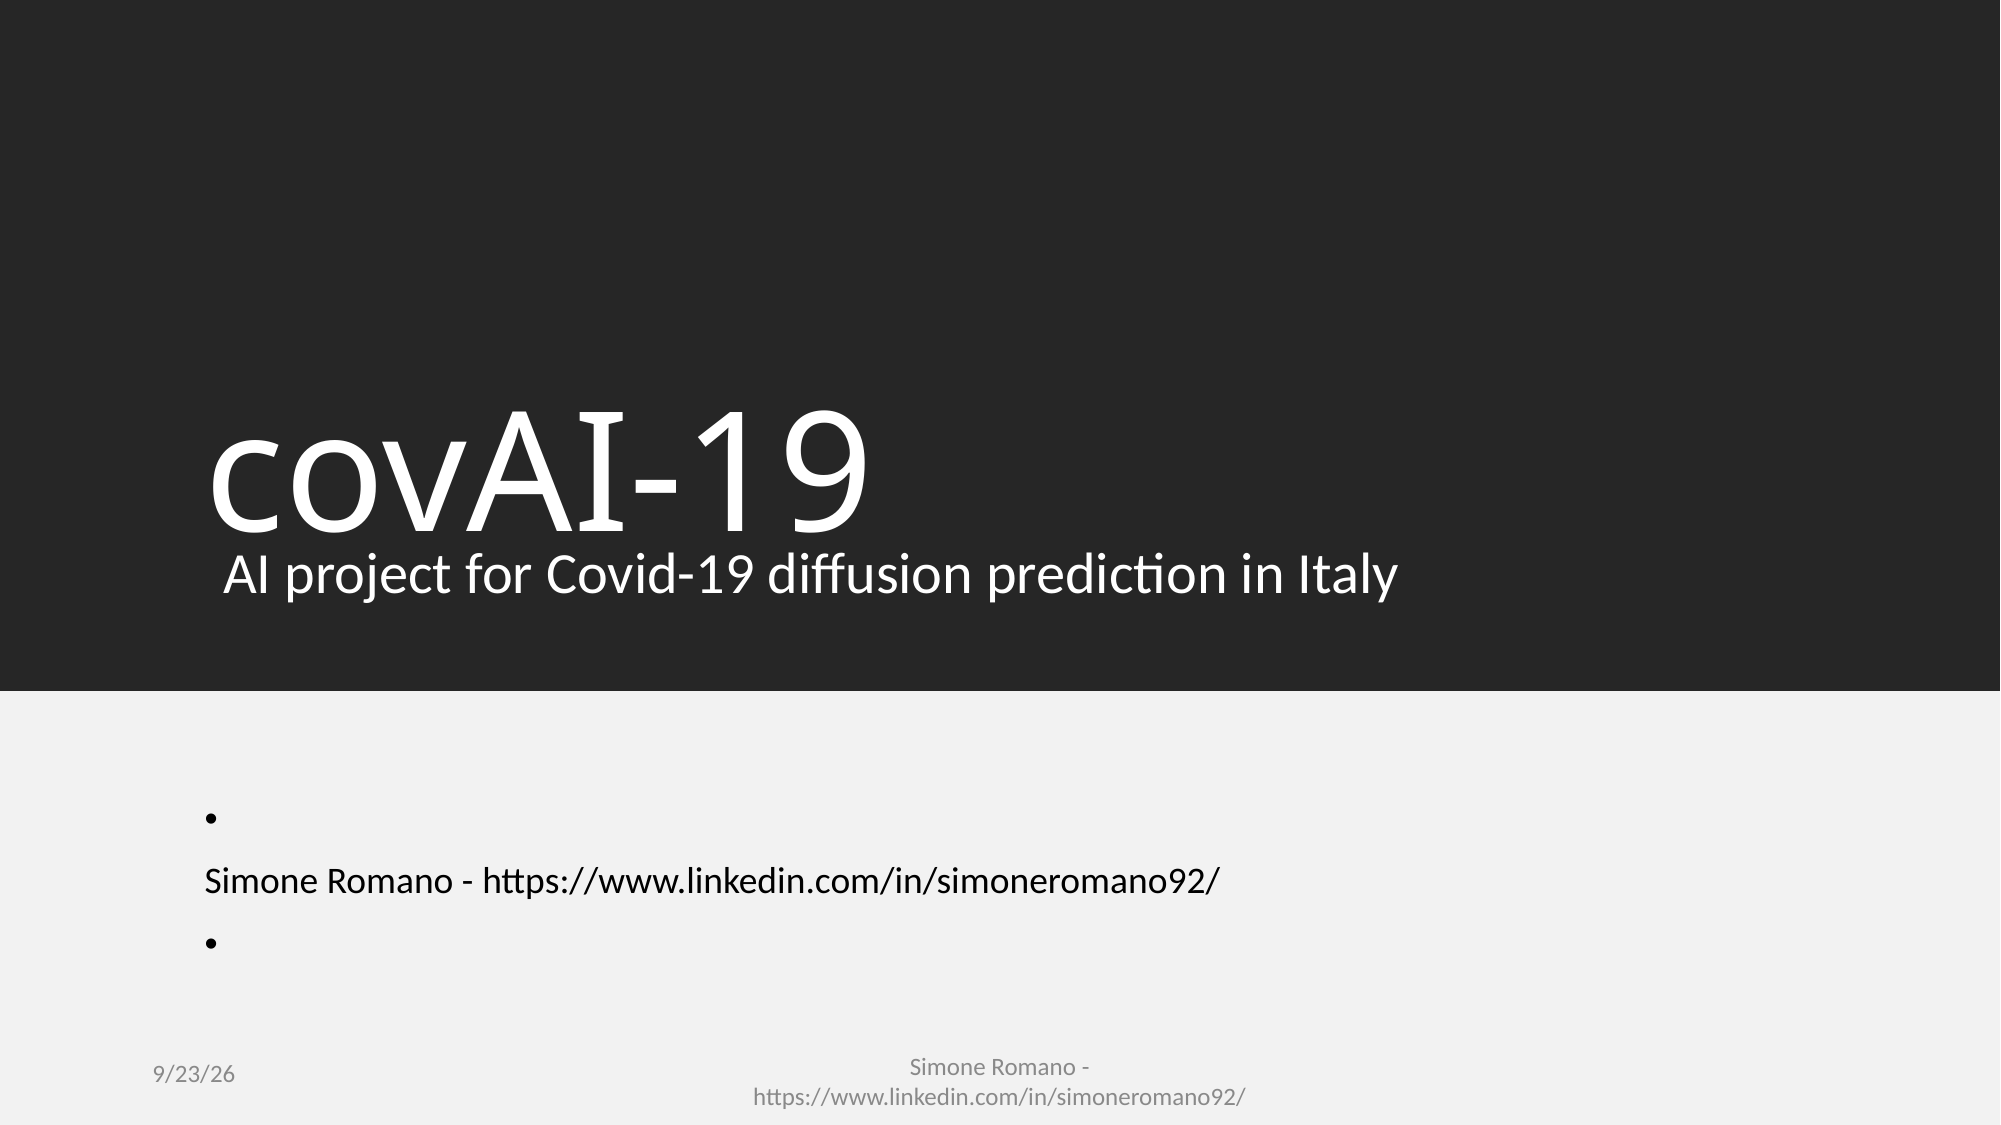

# covAI-19
AI project for Covid-19 diffusion prediction in Italy
Simone Romano - https://www.linkedin.com/in/simoneromano92/
Simone Romano - https://www.linkedin.com/in/simoneromano92/